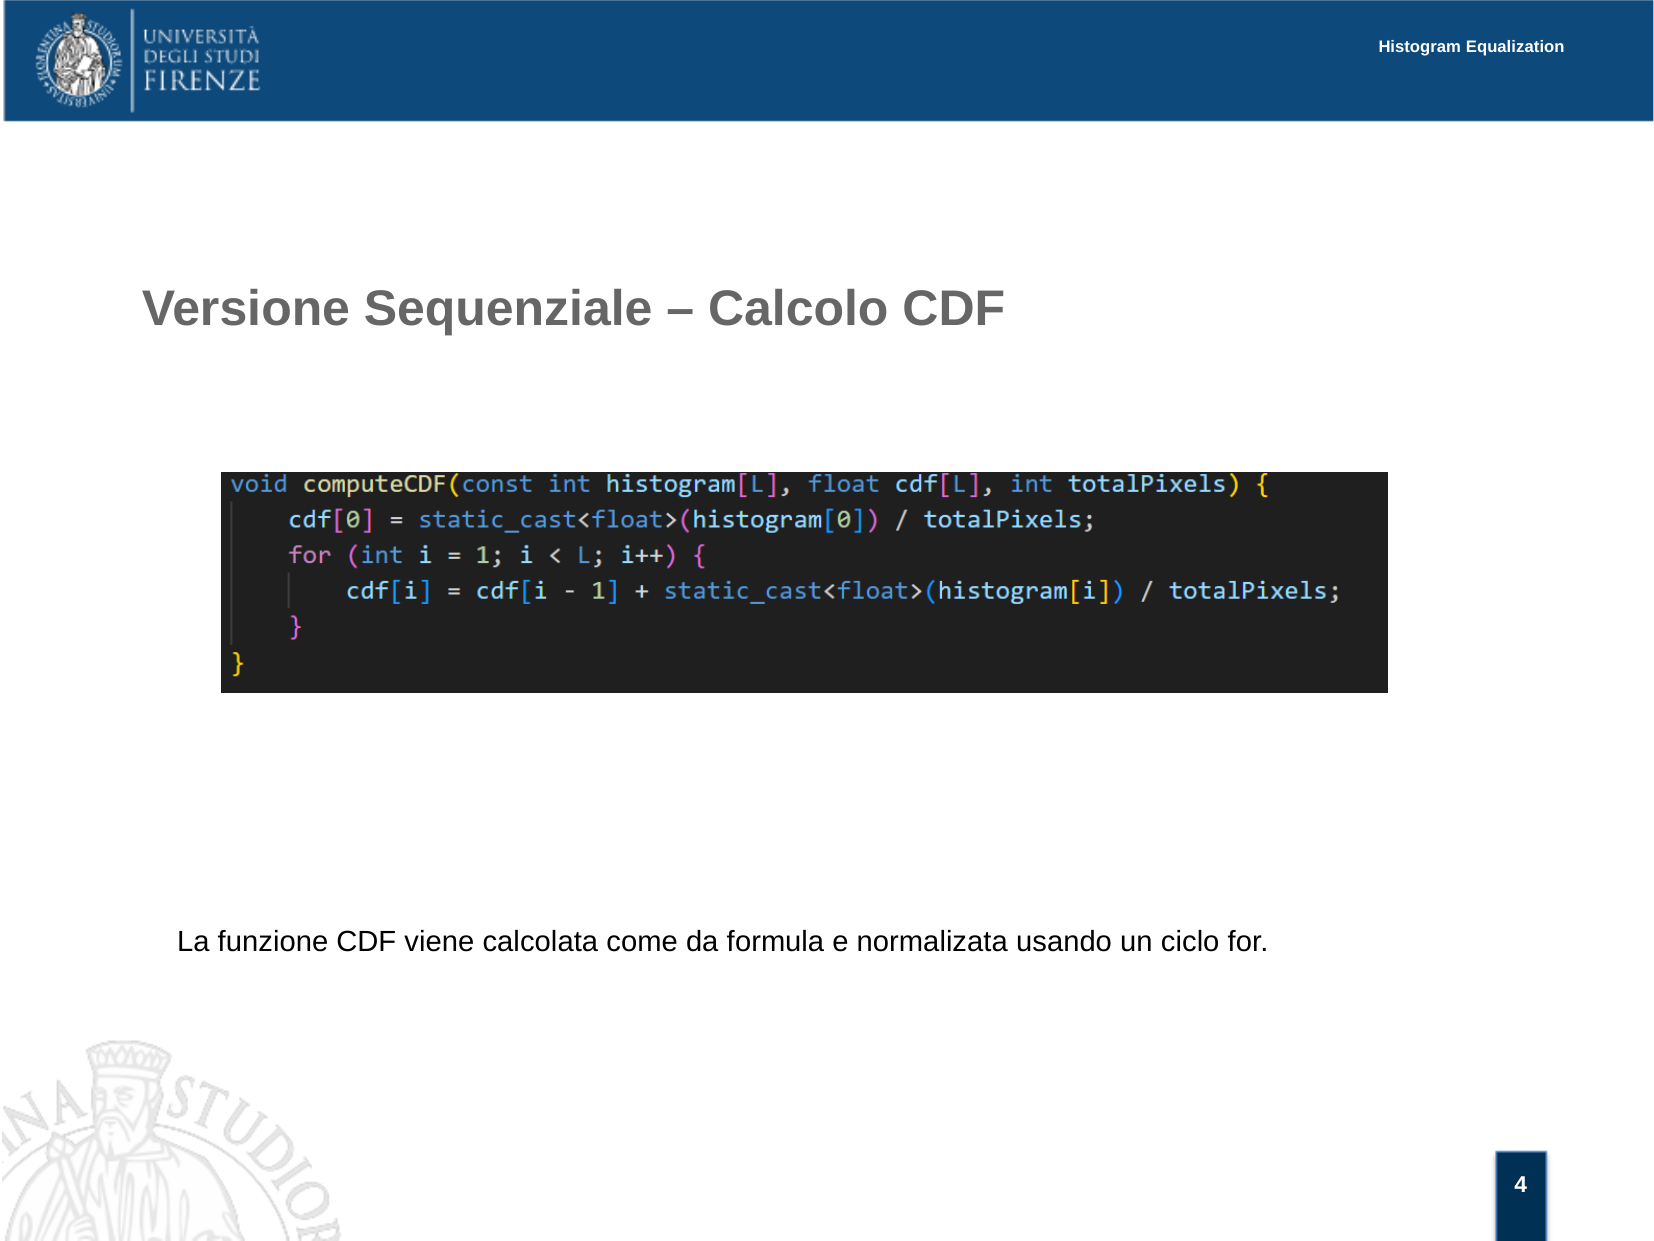

Histogram Equalization
Versione Sequenziale – Calcolo CDF
La funzione CDF viene calcolata come da formula e normalizata usando un ciclo for.
4